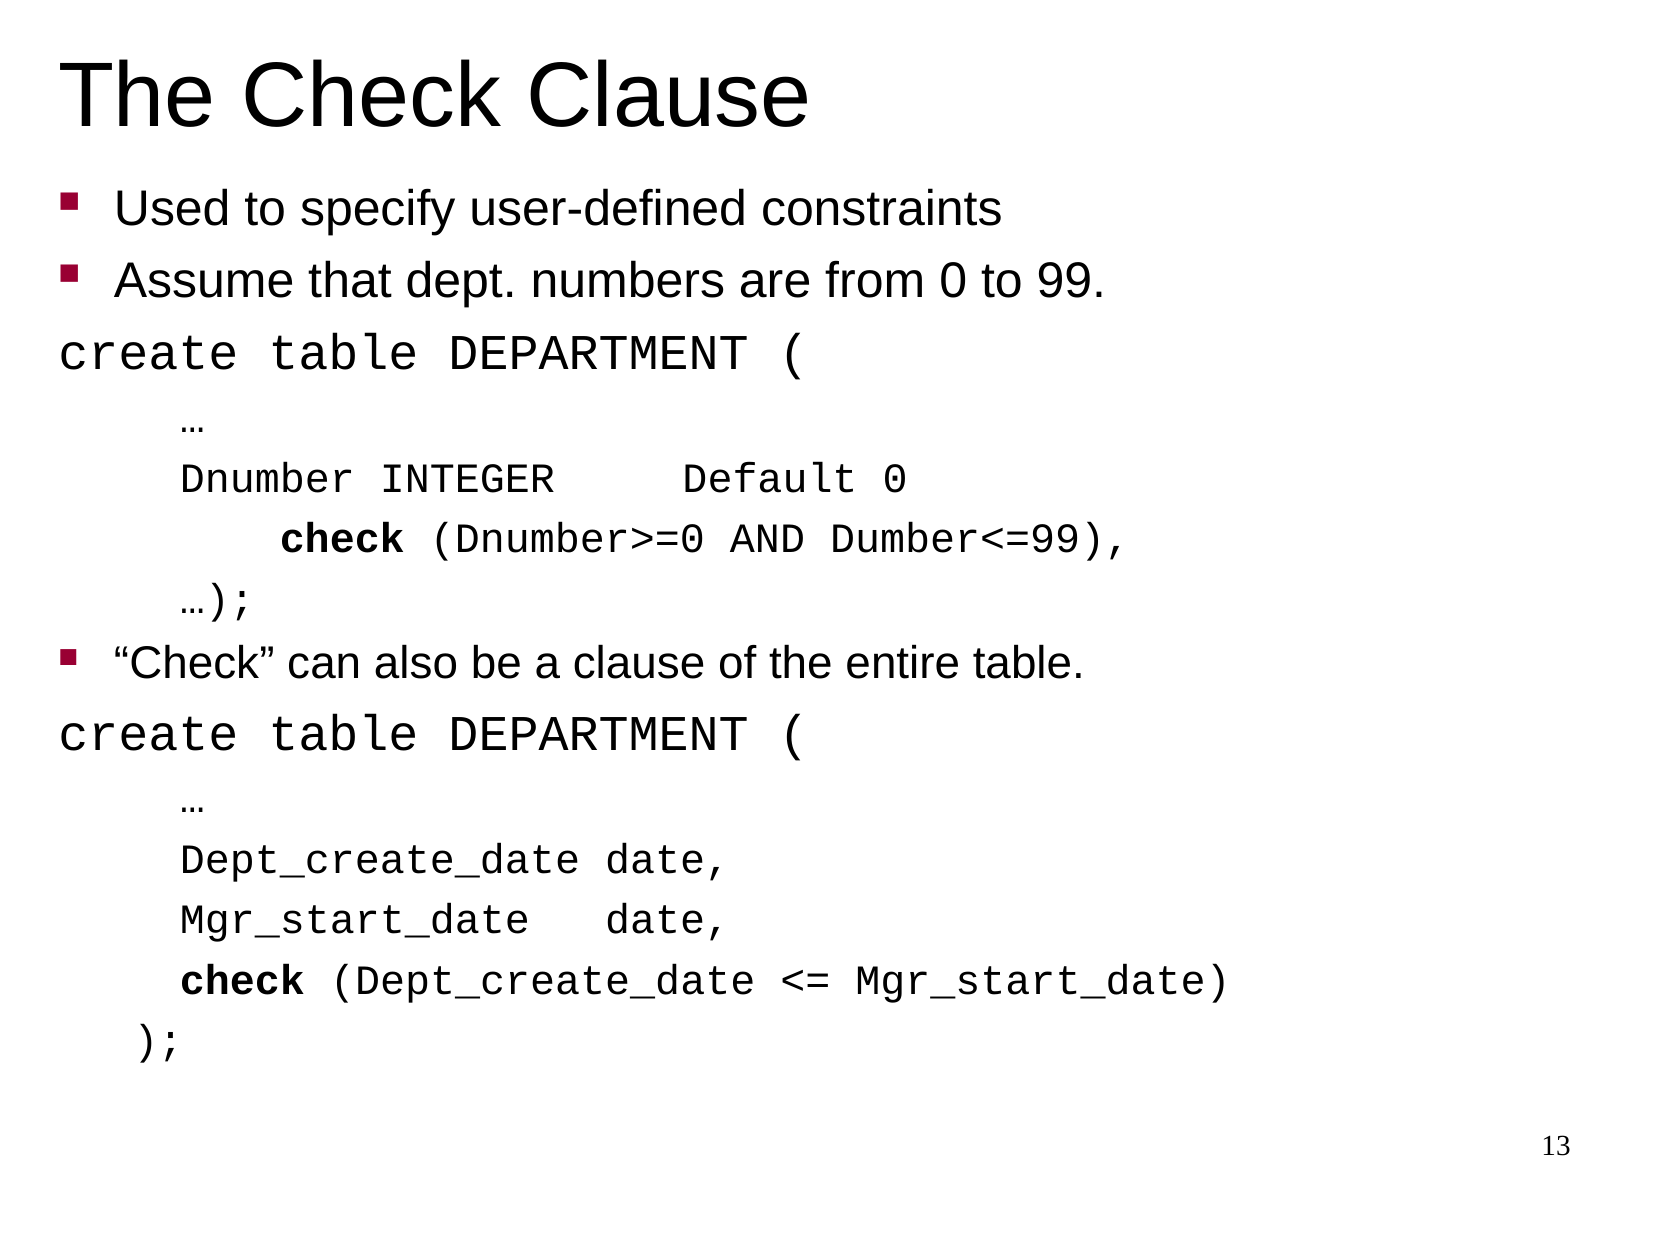

# The Check Clause
Used to specify user-defined constraints
Assume that dept. numbers are from 0 to 99.
create table DEPARTMENT (
	…
	Dnumber INTEGER	 Default 0
	 check (Dnumber>=0 AND Dumber<=99),
	…);
“Check” can also be a clause of the entire table.
create table DEPARTMENT (
	…
	Dept_create_date date,
	Mgr_start_date date,
	check (Dept_create_date <= Mgr_start_date)
);
13